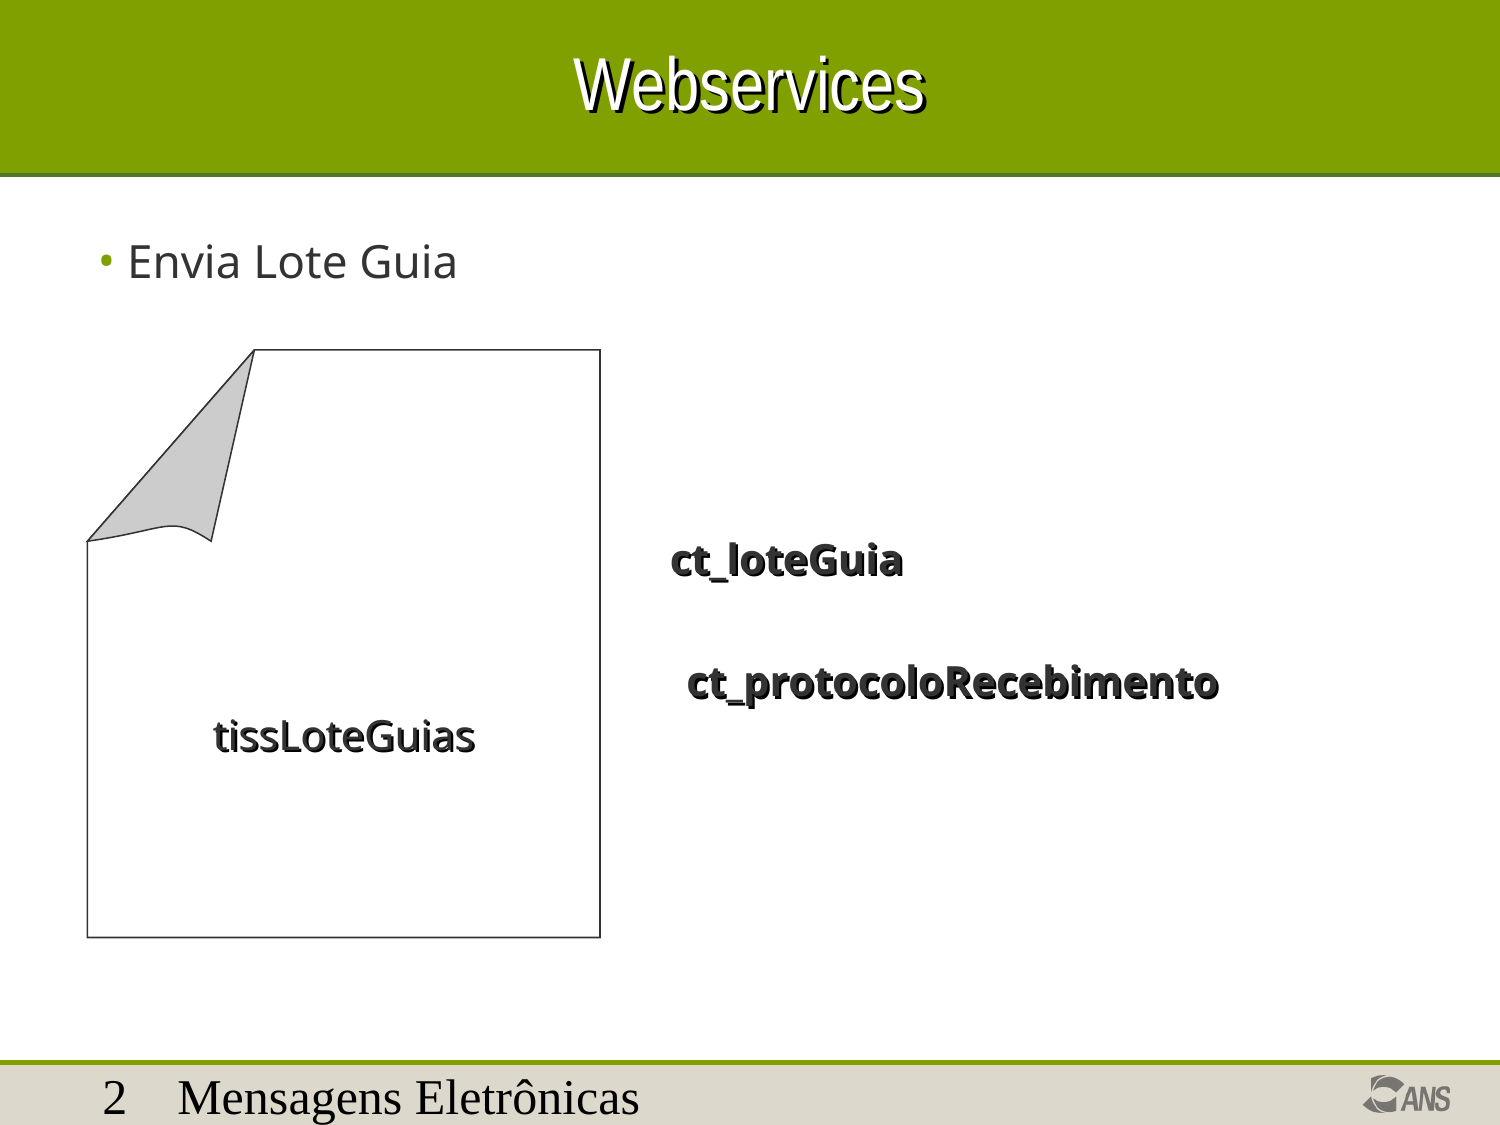

# Webservices
 Envia Lote Guia
tissLoteGuias
ct_loteGuia
ct_protocoloRecebimento
29
Mensagens Eletrônicas